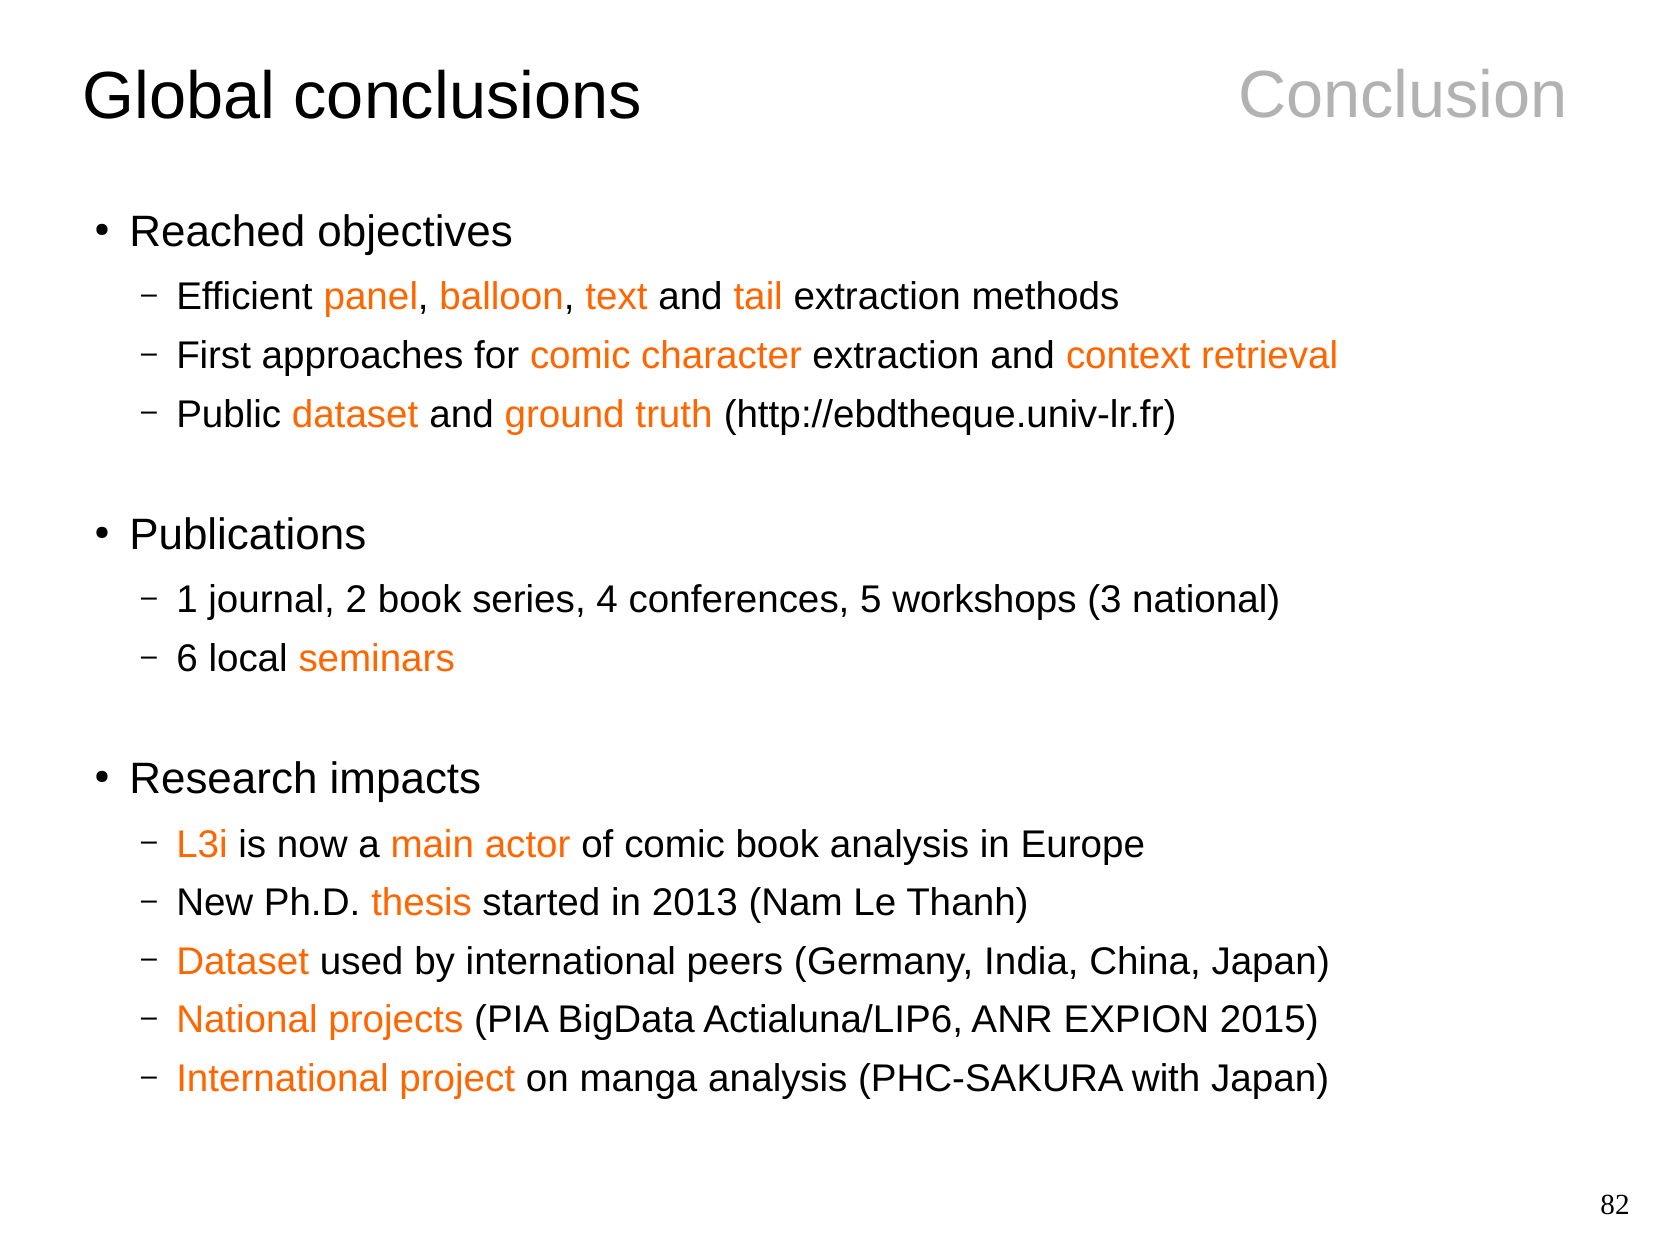

# Global conclusions
Reached objectives
Efficient panel, balloon, text and tail extraction methods
First approaches for comic character extraction and context retrieval
Public dataset and ground truth (http://ebdtheque.univ-lr.fr)
Publications
1 journal, 2 book series, 4 conferences, 5 workshops (3 national)
6 local seminars
Research impacts
L3i is now a main actor of comic book analysis in Europe
New Ph.D. thesis started in 2013 (Nam Le Thanh)
Dataset used by international peers (Germany, India, China, Japan)
National projects (PIA BigData Actialuna/LIP6, ANR EXPION 2015)
International project on manga analysis (PHC-SAKURA with Japan)
82